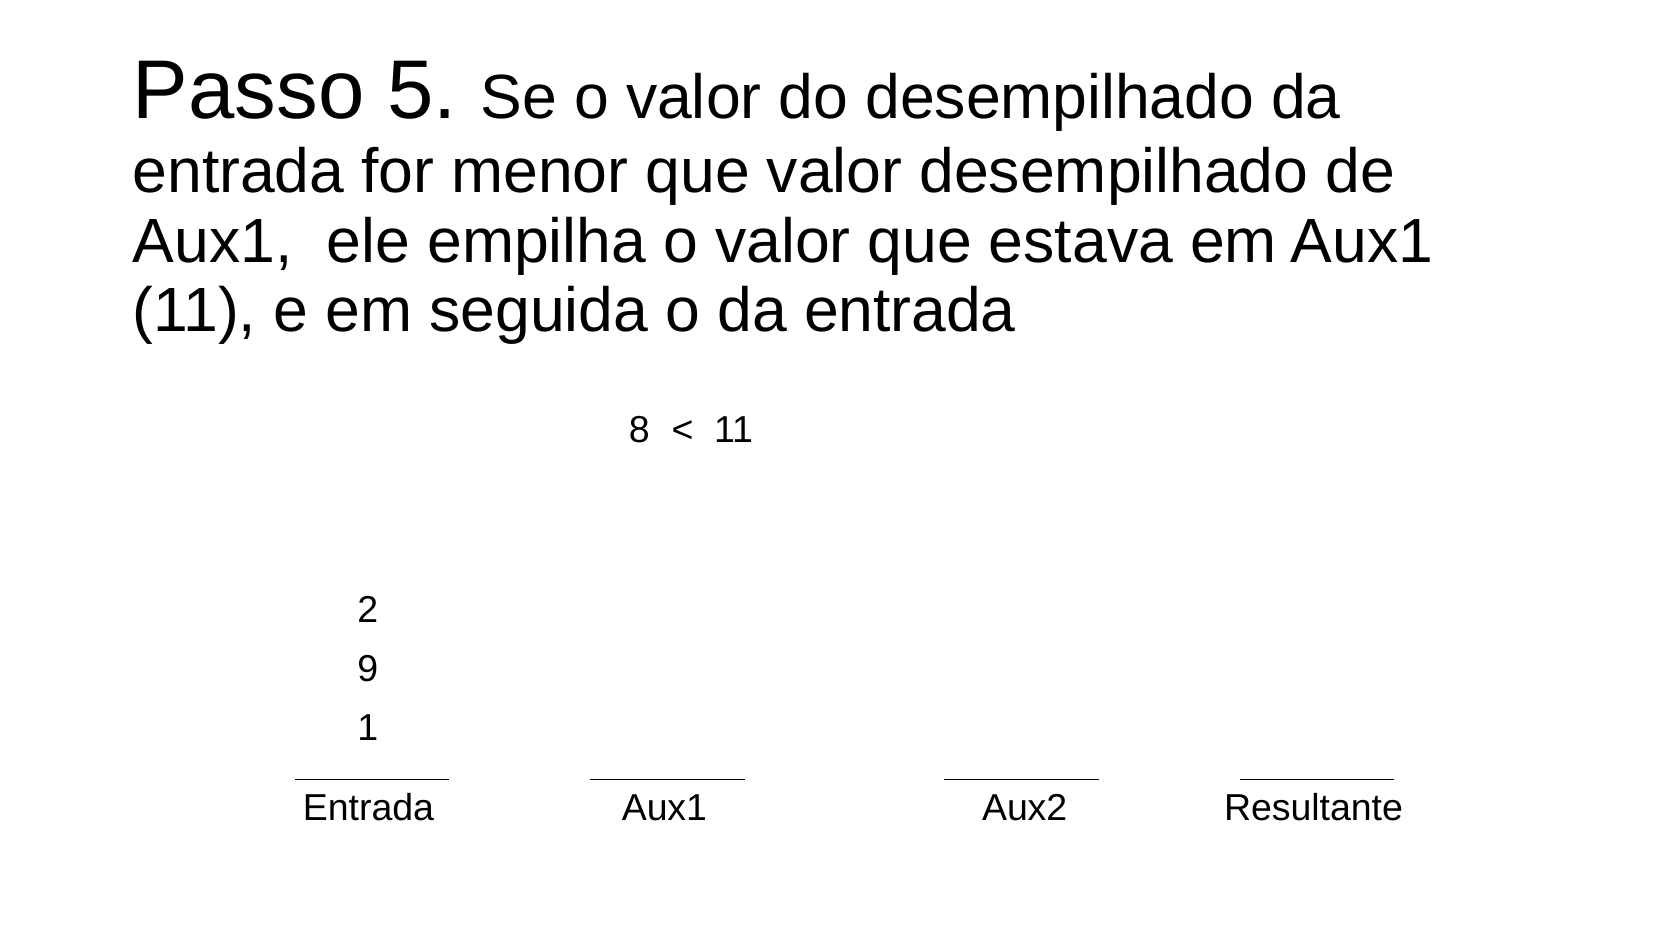

Passo 5. Se o valor do desempilhado da entrada for menor que valor desempilhado de Aux1, ele empilha o valor que estava em Aux1 (11), e em seguida o da entrada
8
<
11
2
9
1
Entrada
Aux1
Aux2
Resultante